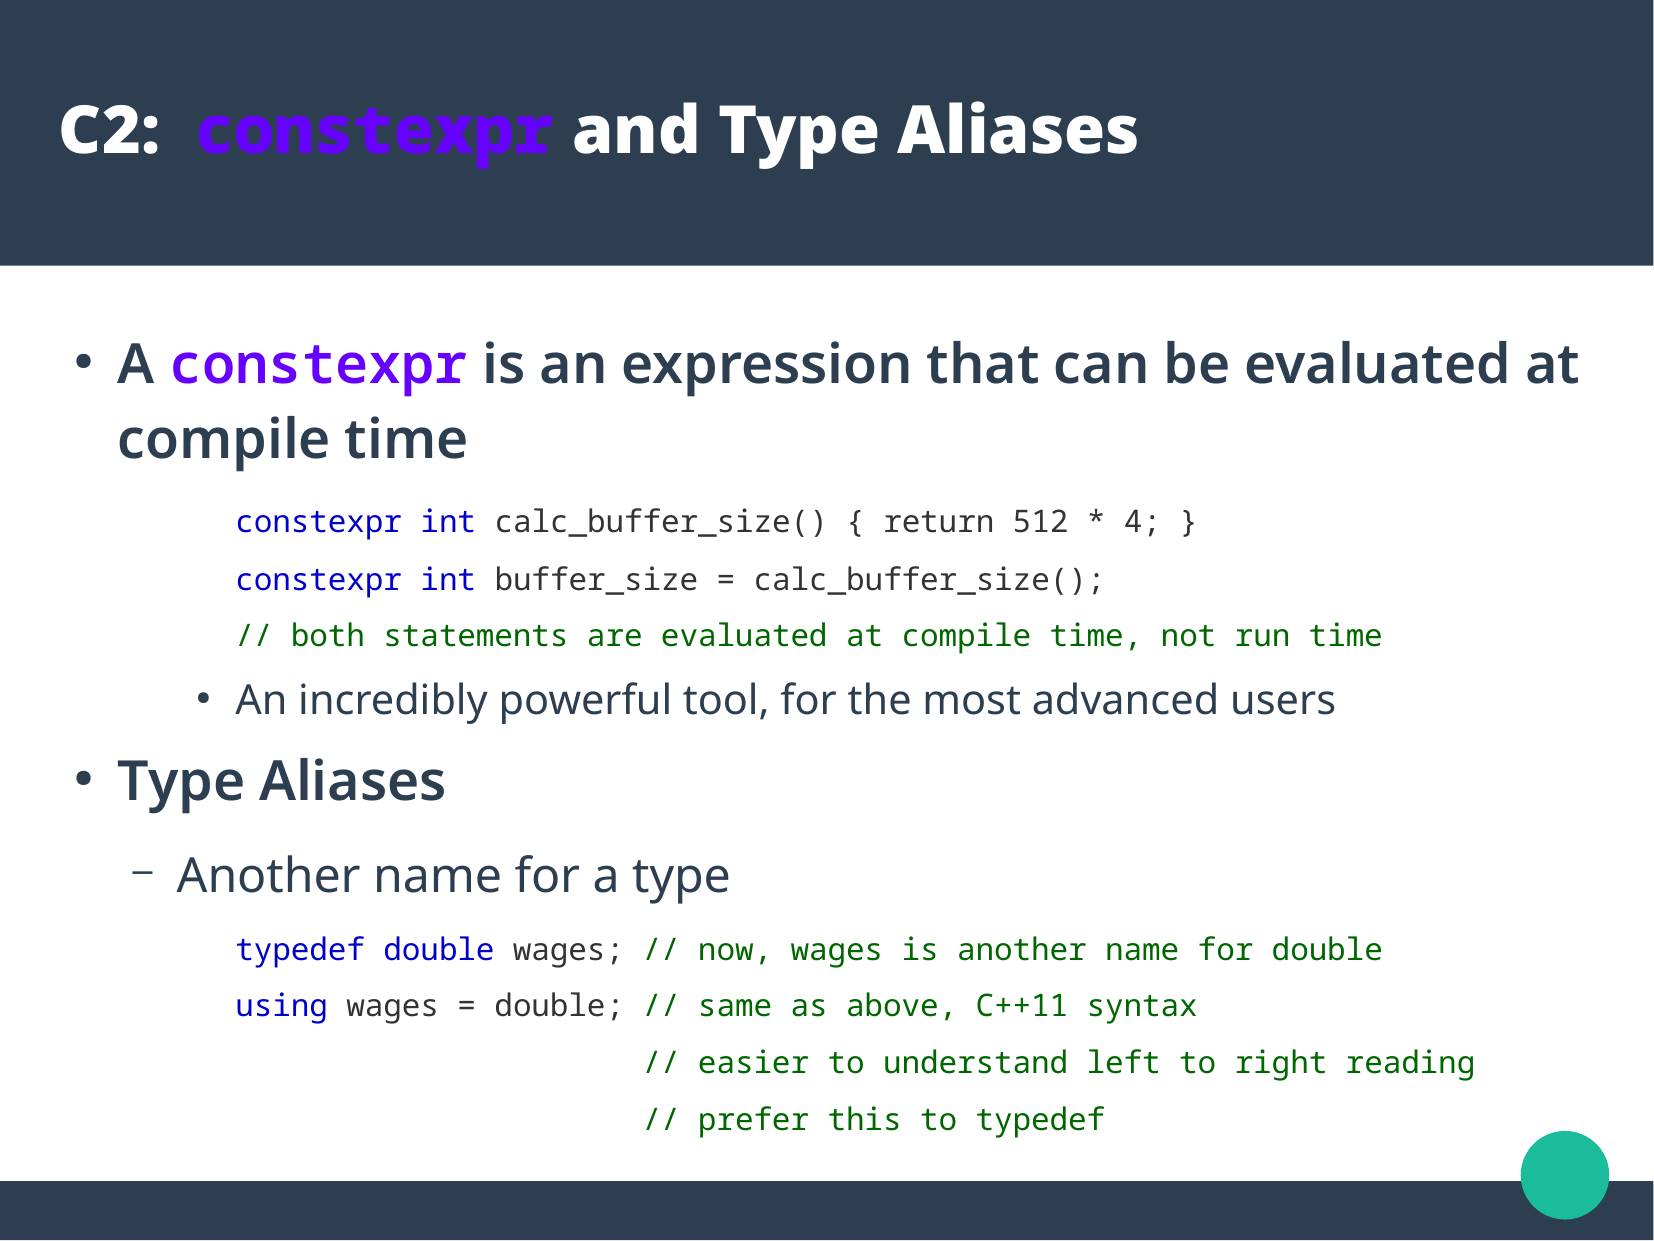

# C2: constexpr and Type Aliases
A constexpr is an expression that can be evaluated at compile time
constexpr int calc_buffer_size() { return 512 * 4; }
constexpr int buffer_size = calc_buffer_size();
// both statements are evaluated at compile time, not run time
An incredibly powerful tool, for the most advanced users
Type Aliases
Another name for a type
typedef double wages; // now, wages is another name for double
using wages = double; // same as above, C++11 syntax
 // easier to understand left to right reading
 // prefer this to typedef